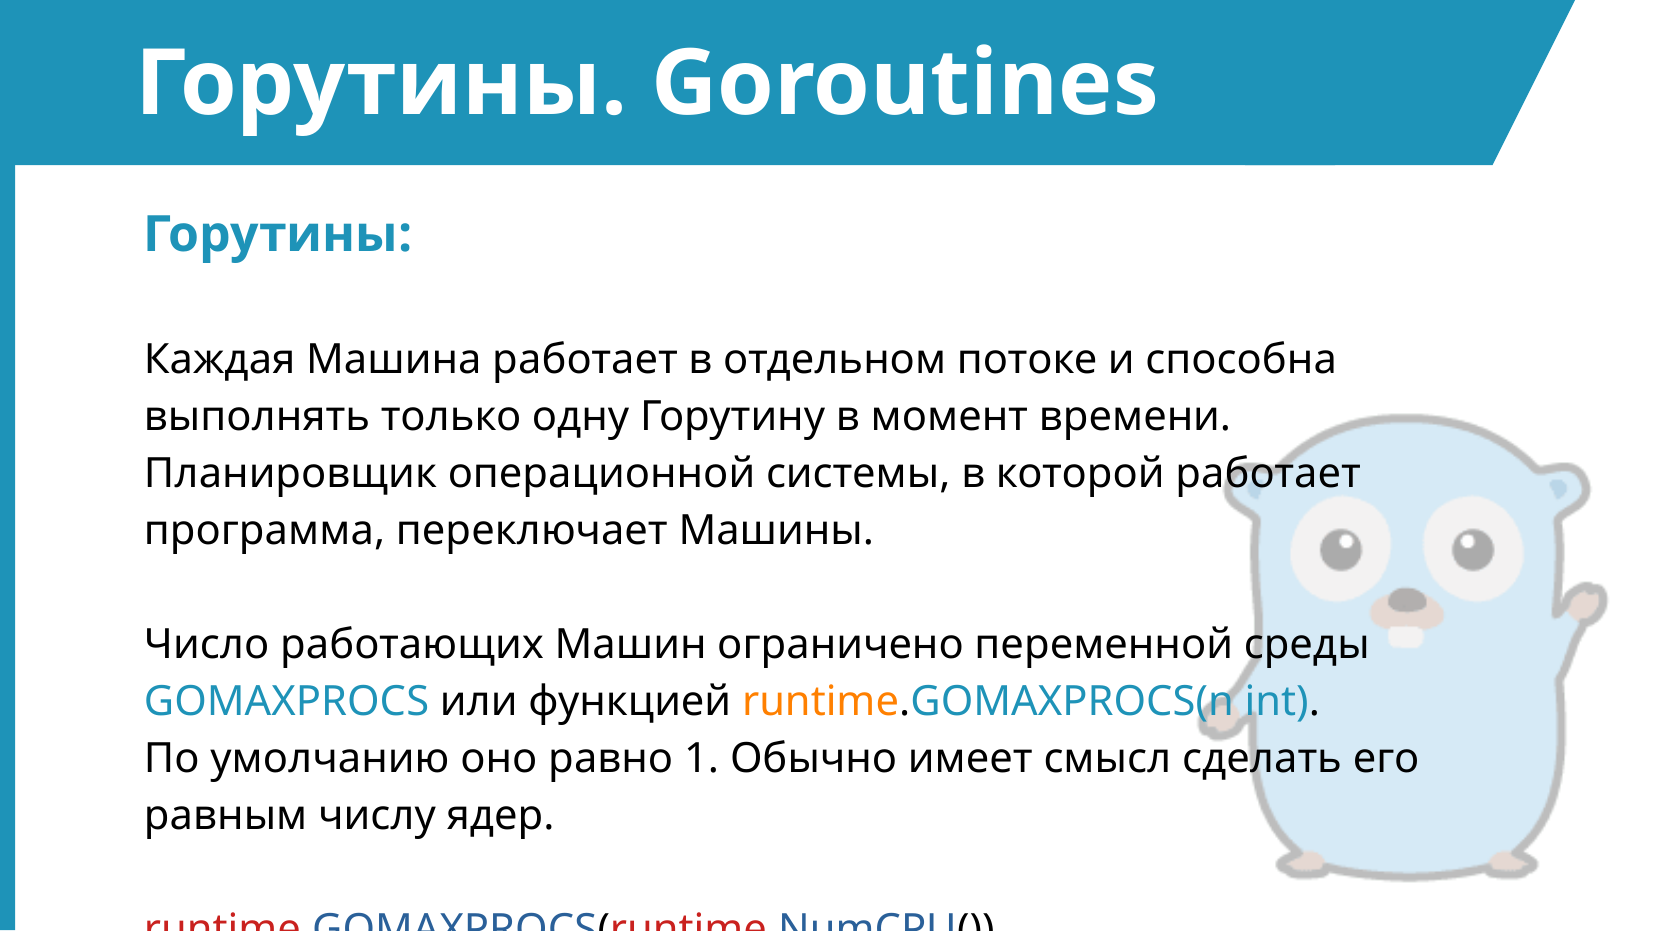

# Горутины. Goroutines
Горутины:
Каждая Машина работает в отдельном потоке и способна выполнять только одну Горутину в момент времени. Планировщик операционной системы, в которой работает программа, переключает Машины.
Число работающих Машин ограничено переменной среды GOMAXPROCS или функцией runtime.GOMAXPROCS(n int).
По умолчанию оно равно 1. Обычно имеет смысл сделать его равным числу ядер.
runtime.GOMAXPROCS(runtime.NumCPU())